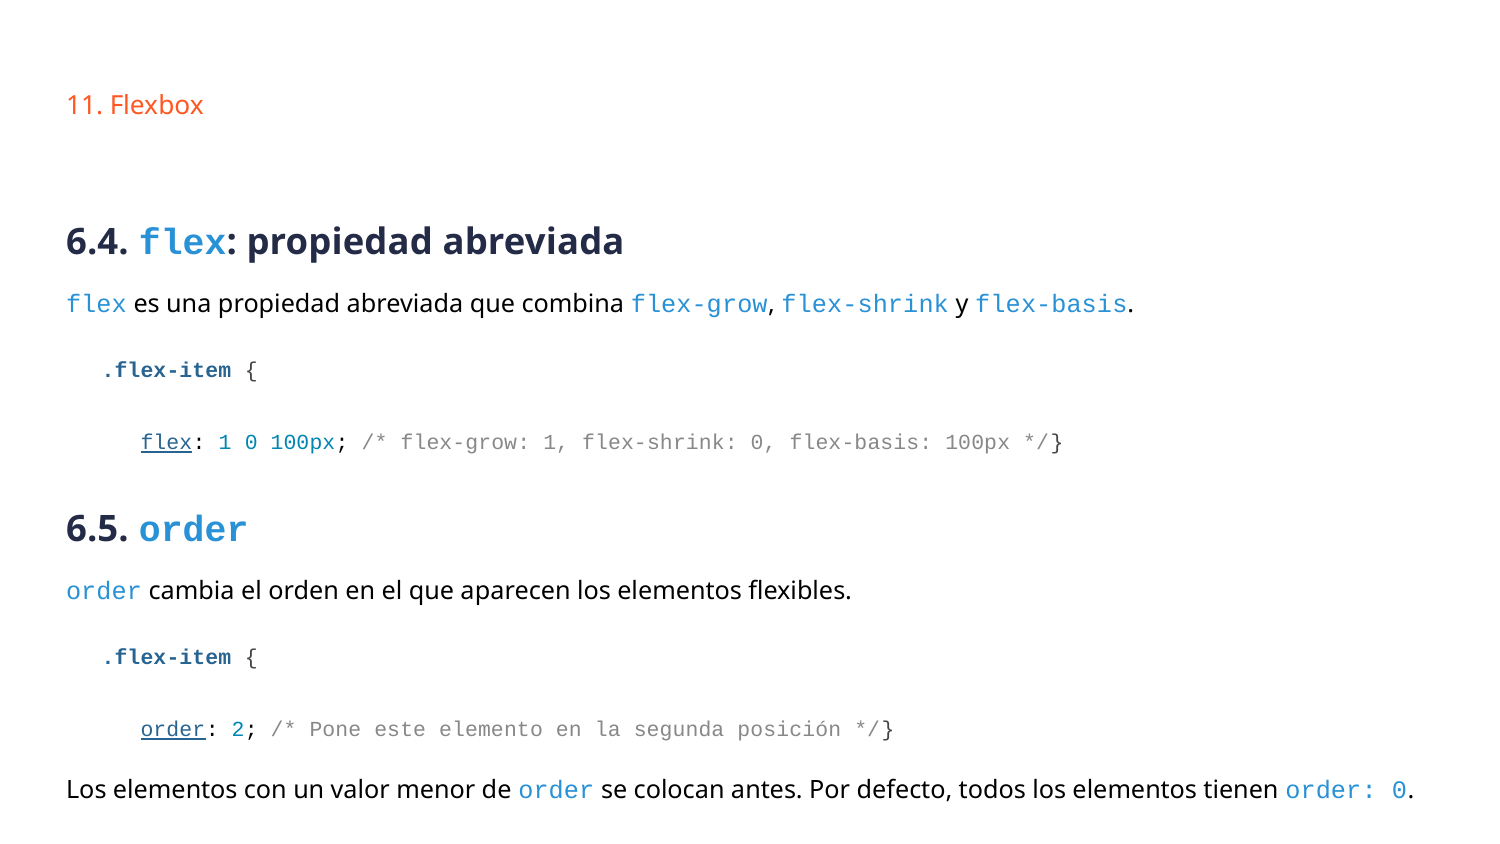

# 11. Flexbox
6.4. flex: propiedad abreviada
flex es una propiedad abreviada que combina flex-grow, flex-shrink y flex-basis.
.flex-item {
 flex: 1 0 100px; /* flex-grow: 1, flex-shrink: 0, flex-basis: 100px */}
6.5. order
order cambia el orden en el que aparecen los elementos flexibles.
.flex-item {
 order: 2; /* Pone este elemento en la segunda posición */}
Los elementos con un valor menor de order se colocan antes. Por defecto, todos los elementos tienen order: 0.